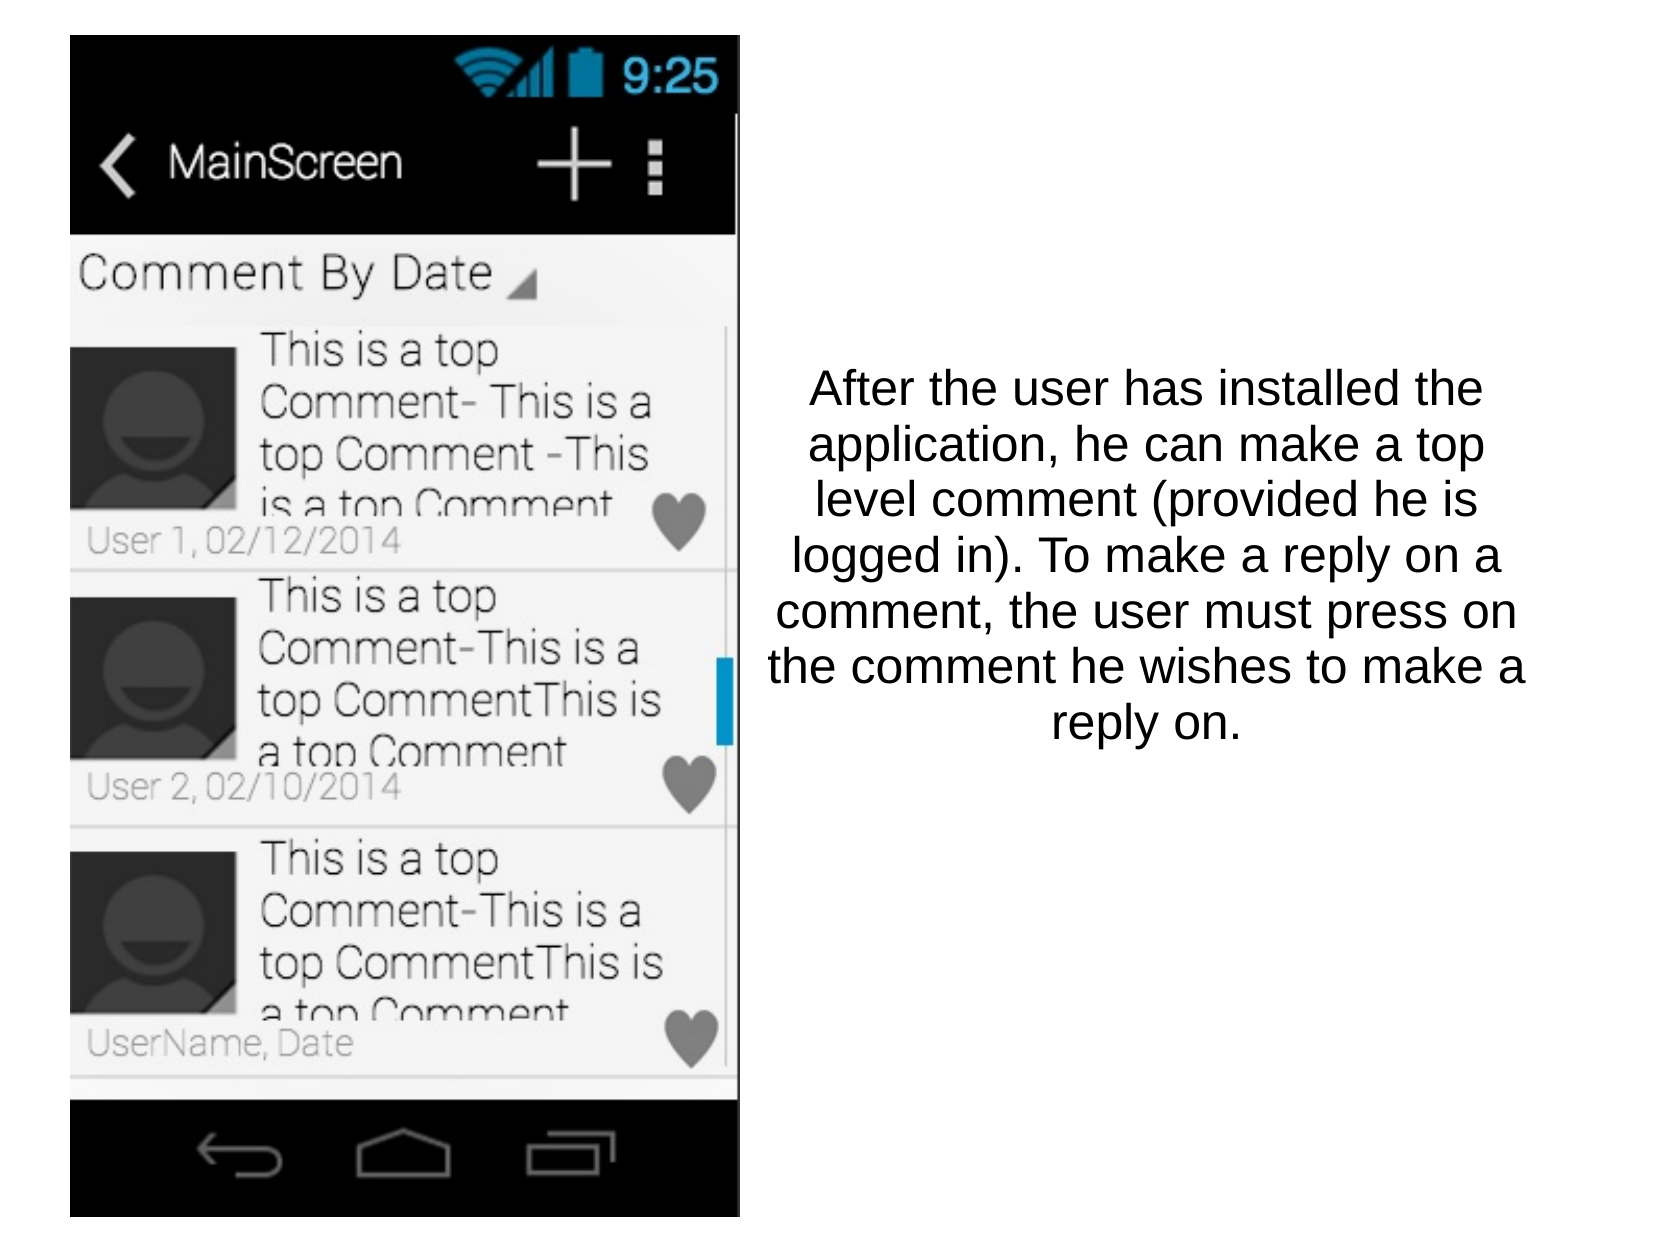

# After the user has installed the application, he can make a top level comment (provided he is logged in). To make a reply on a comment, the user must press on the comment he wishes to make a reply on.